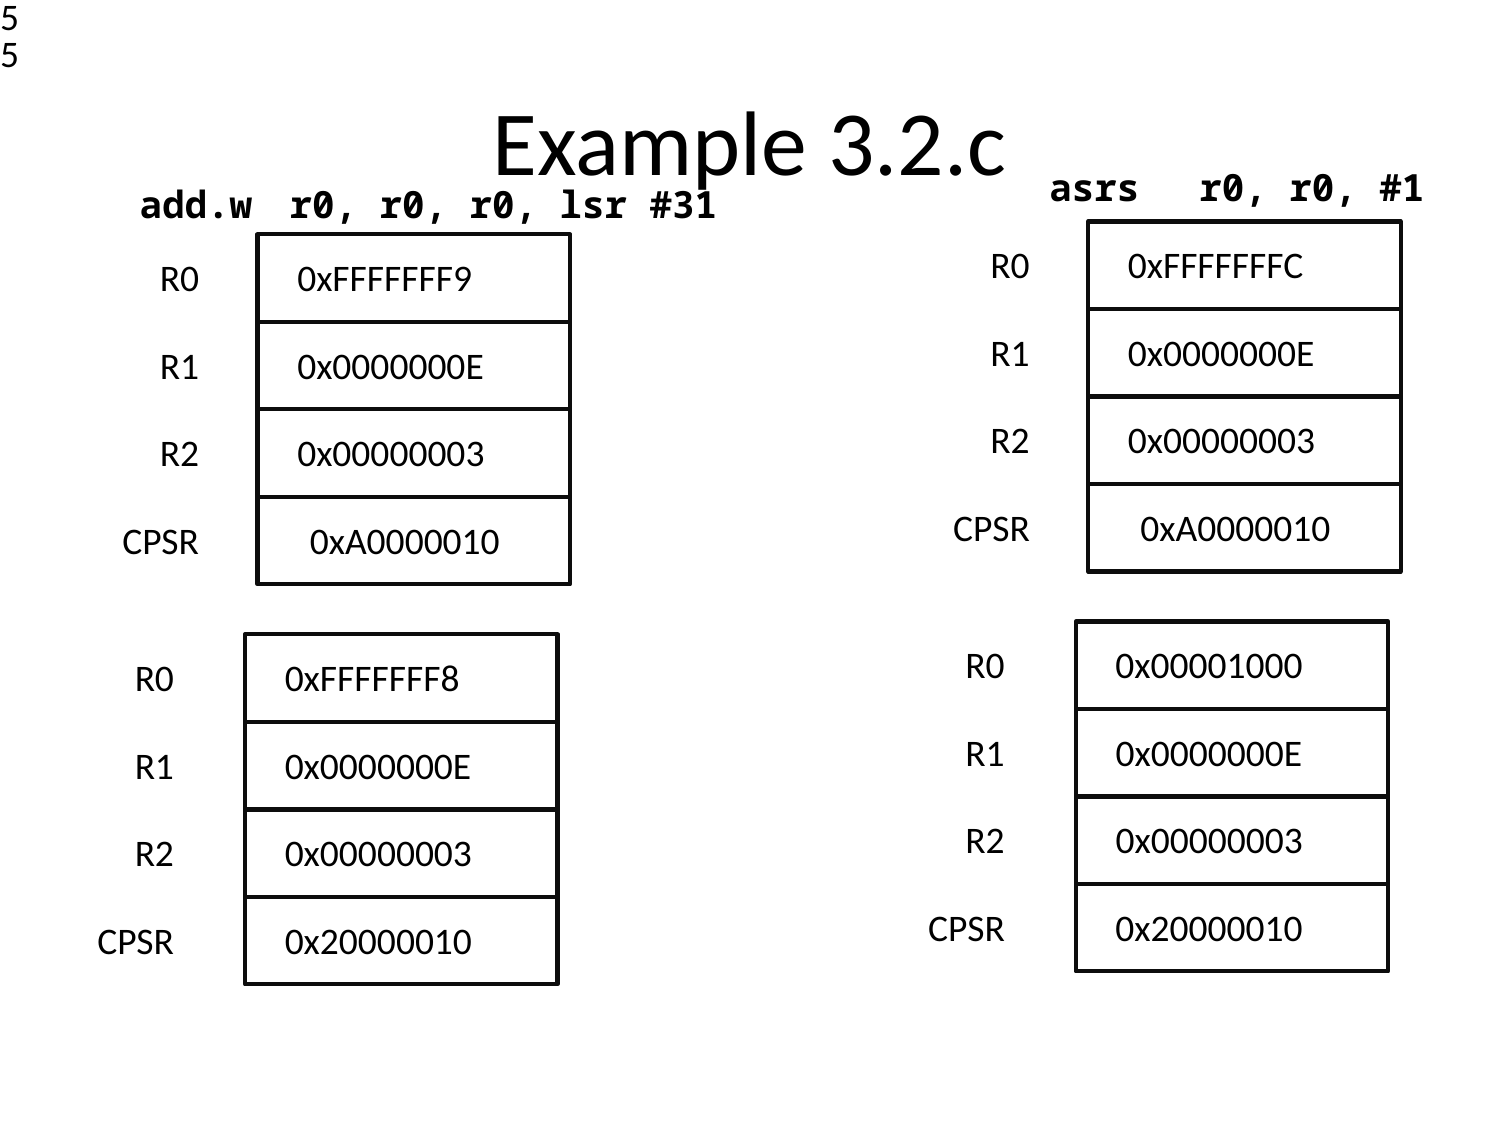

# Example 3.2.c
	asrs	r0, r0, #1
add.w	r0, r0, r0, lsr #31
R0
0xFFFFFFFC
R0
0xFFFFFFF9
R1
0x0000000E
R1
0x0000000E
R2
0x00000003
R2
0x00000003
CPSR
0xA0000010
CPSR
0xA0000010
R0
0x00001000
R0
0xFFFFFFF8
R1
0x0000000E
R1
0x0000000E
R2
0x00000003
R2
0x00000003
CPSR
0x20000010
CPSR
0x20000010